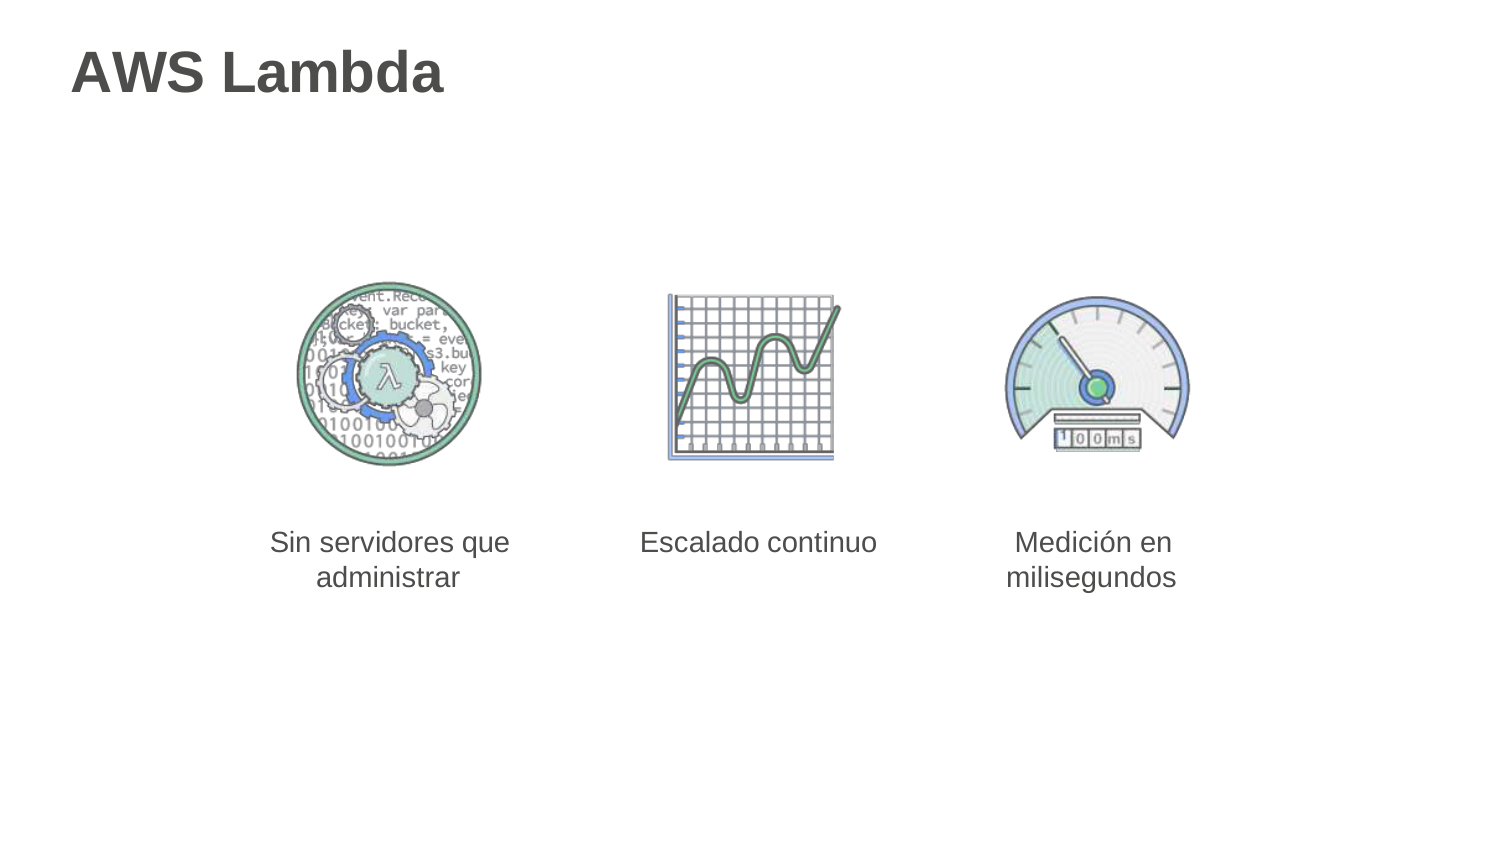

# AWS Lambda
Sin servidores que administrar
Escalado continuo
Medición en milisegundos